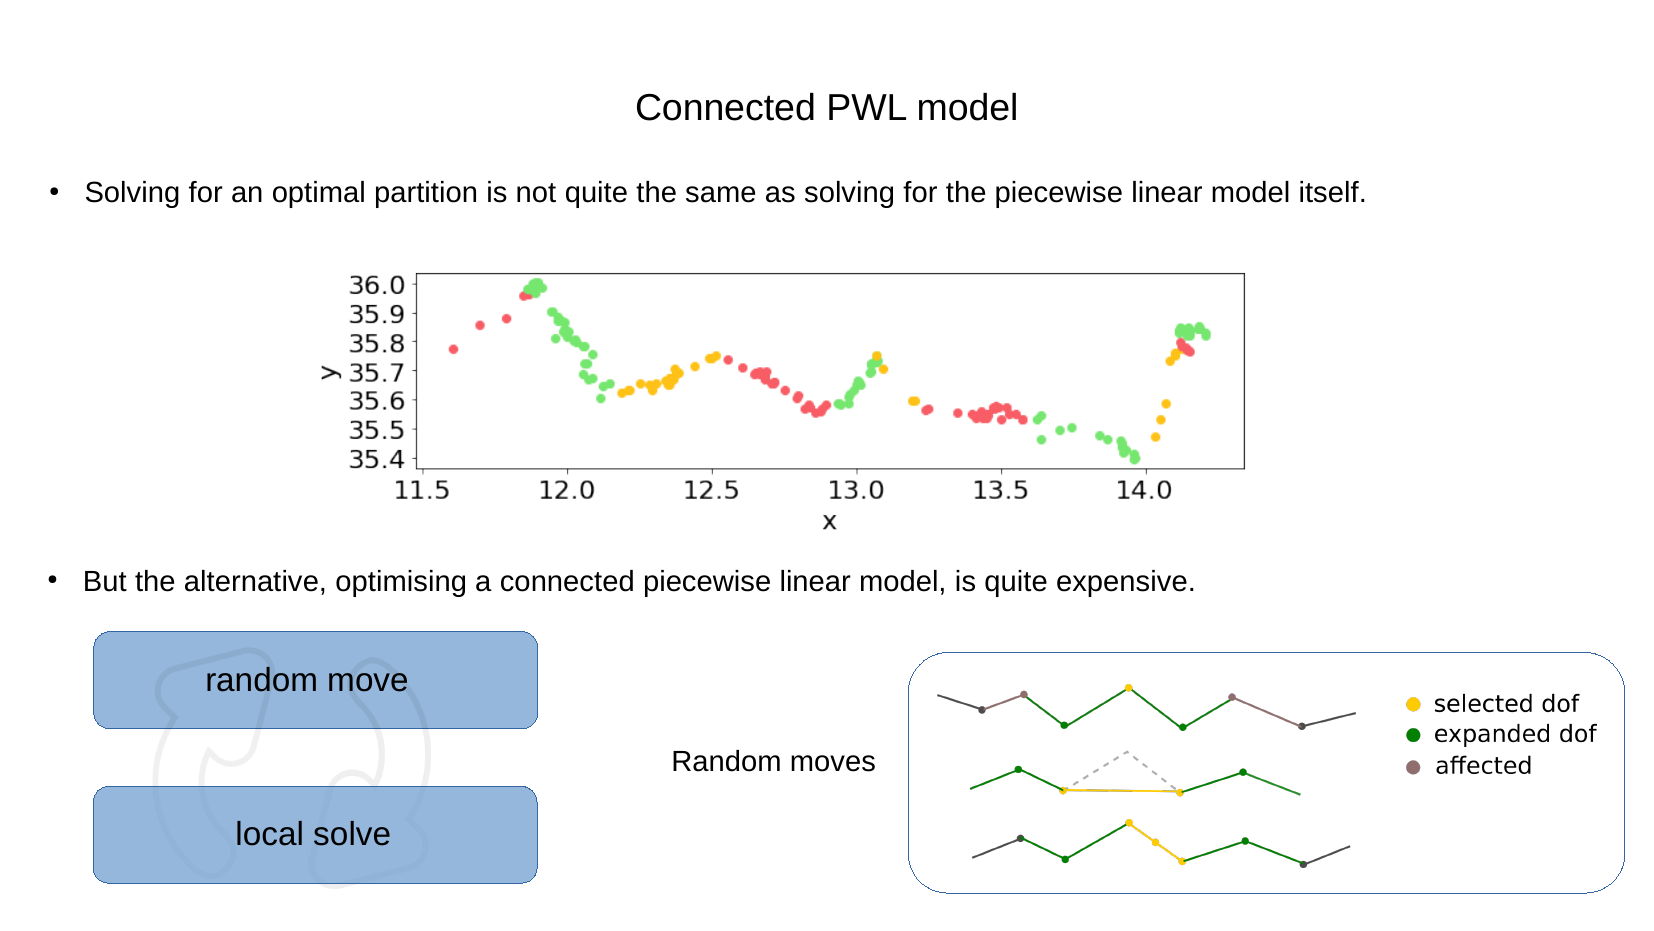

# Connected PWL model
Solving for an optimal partition is not quite the same as solving for the piecewise linear model itself.
But the alternative, optimising a connected piecewise linear model, is quite expensive.
random move
Random moves
local solve